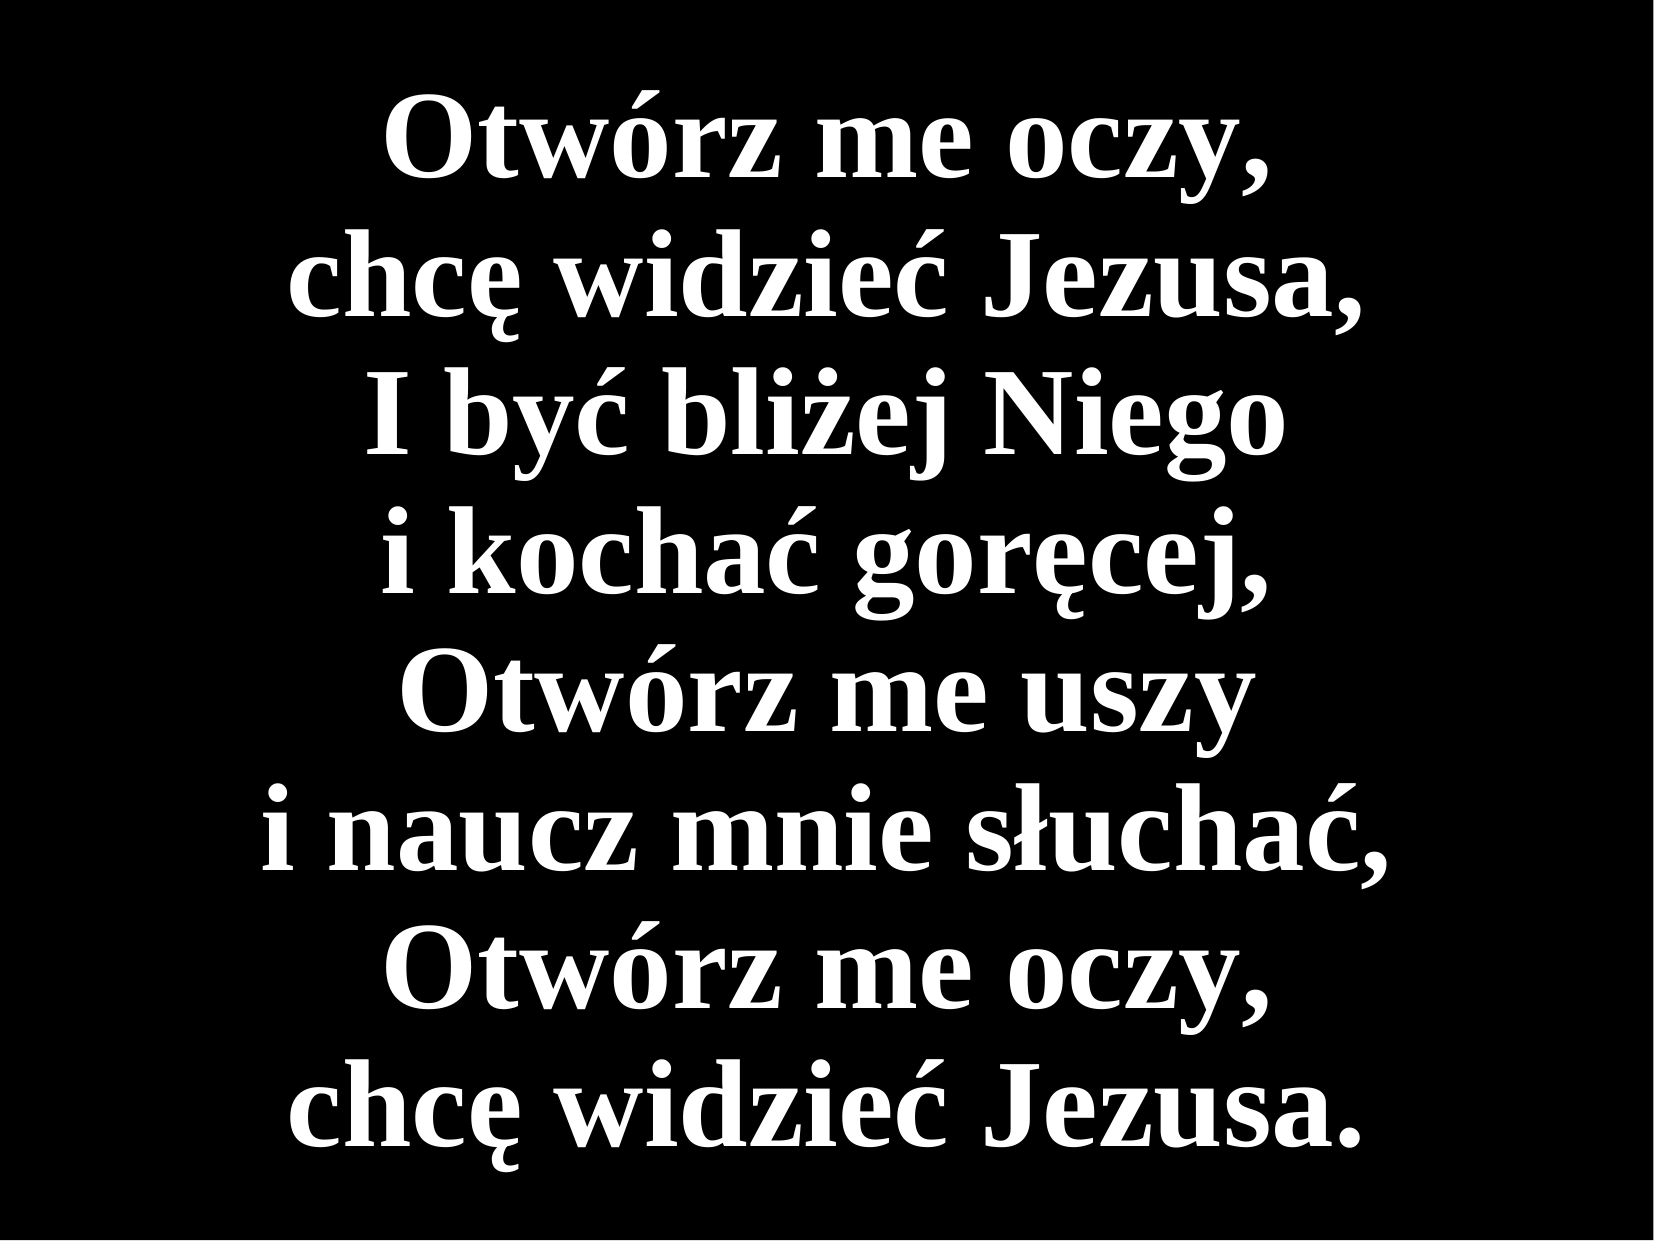

# Otwórz me oczy, chcę widzieć Jezusa, I być bliżej Niego i kochać goręcej, Otwórz me uszy i naucz mnie słuchać, Otwórz me oczy, chcę widzieć Jezusa.